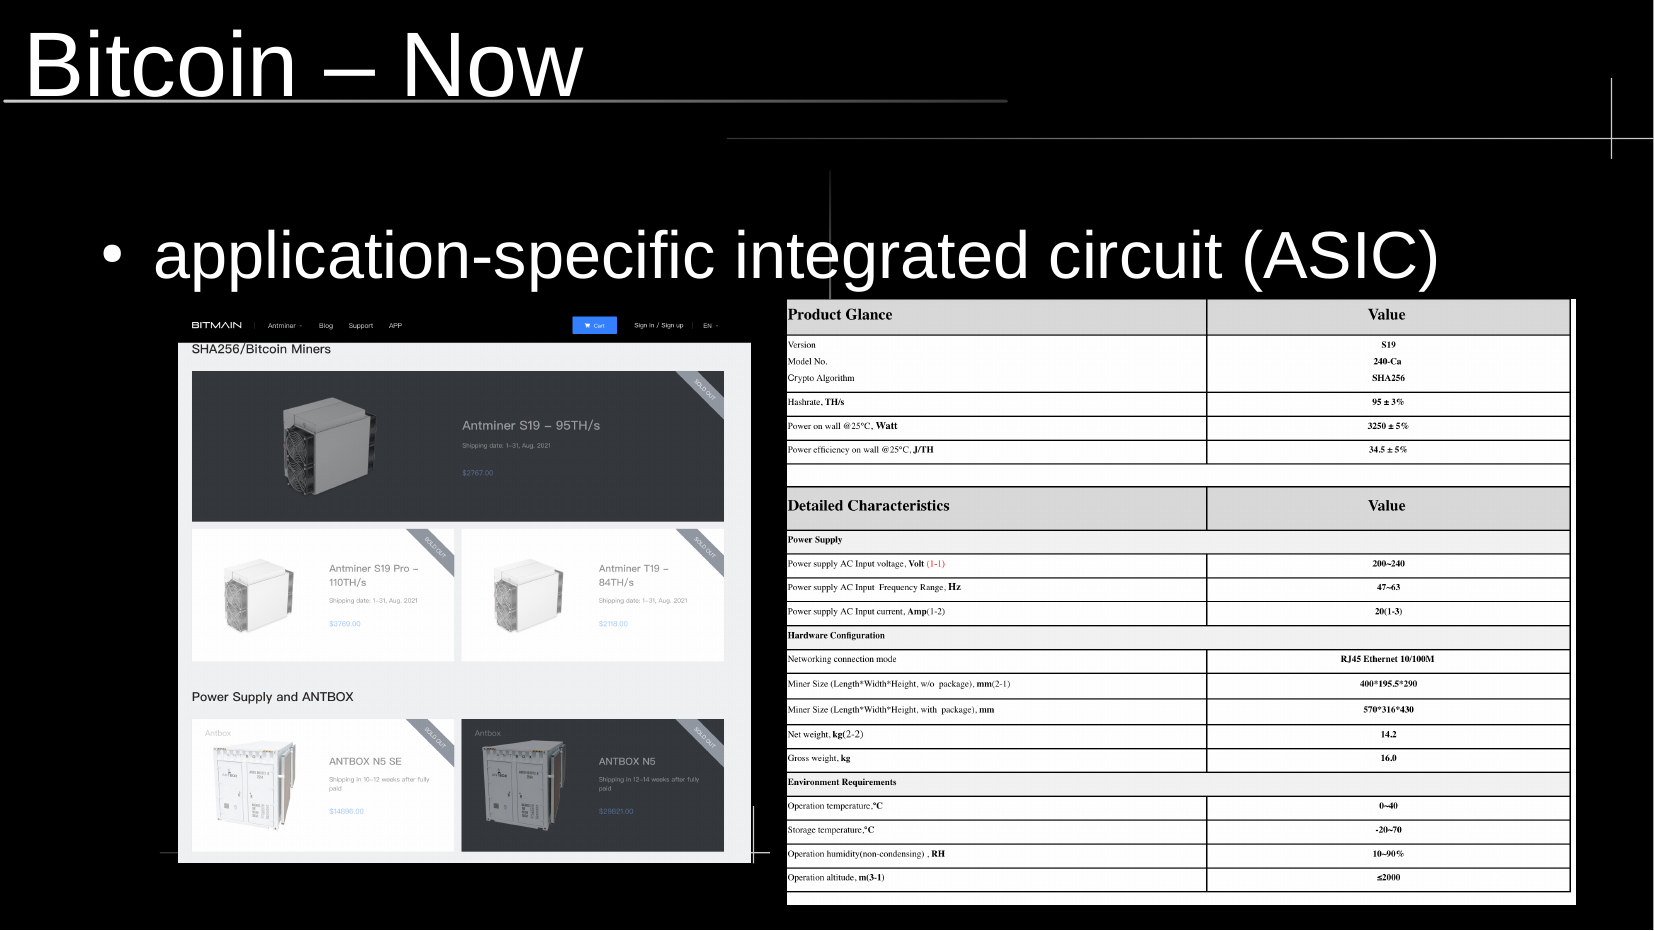

# Bitcoin – Now
application-specific integrated circuit (ASIC)
6